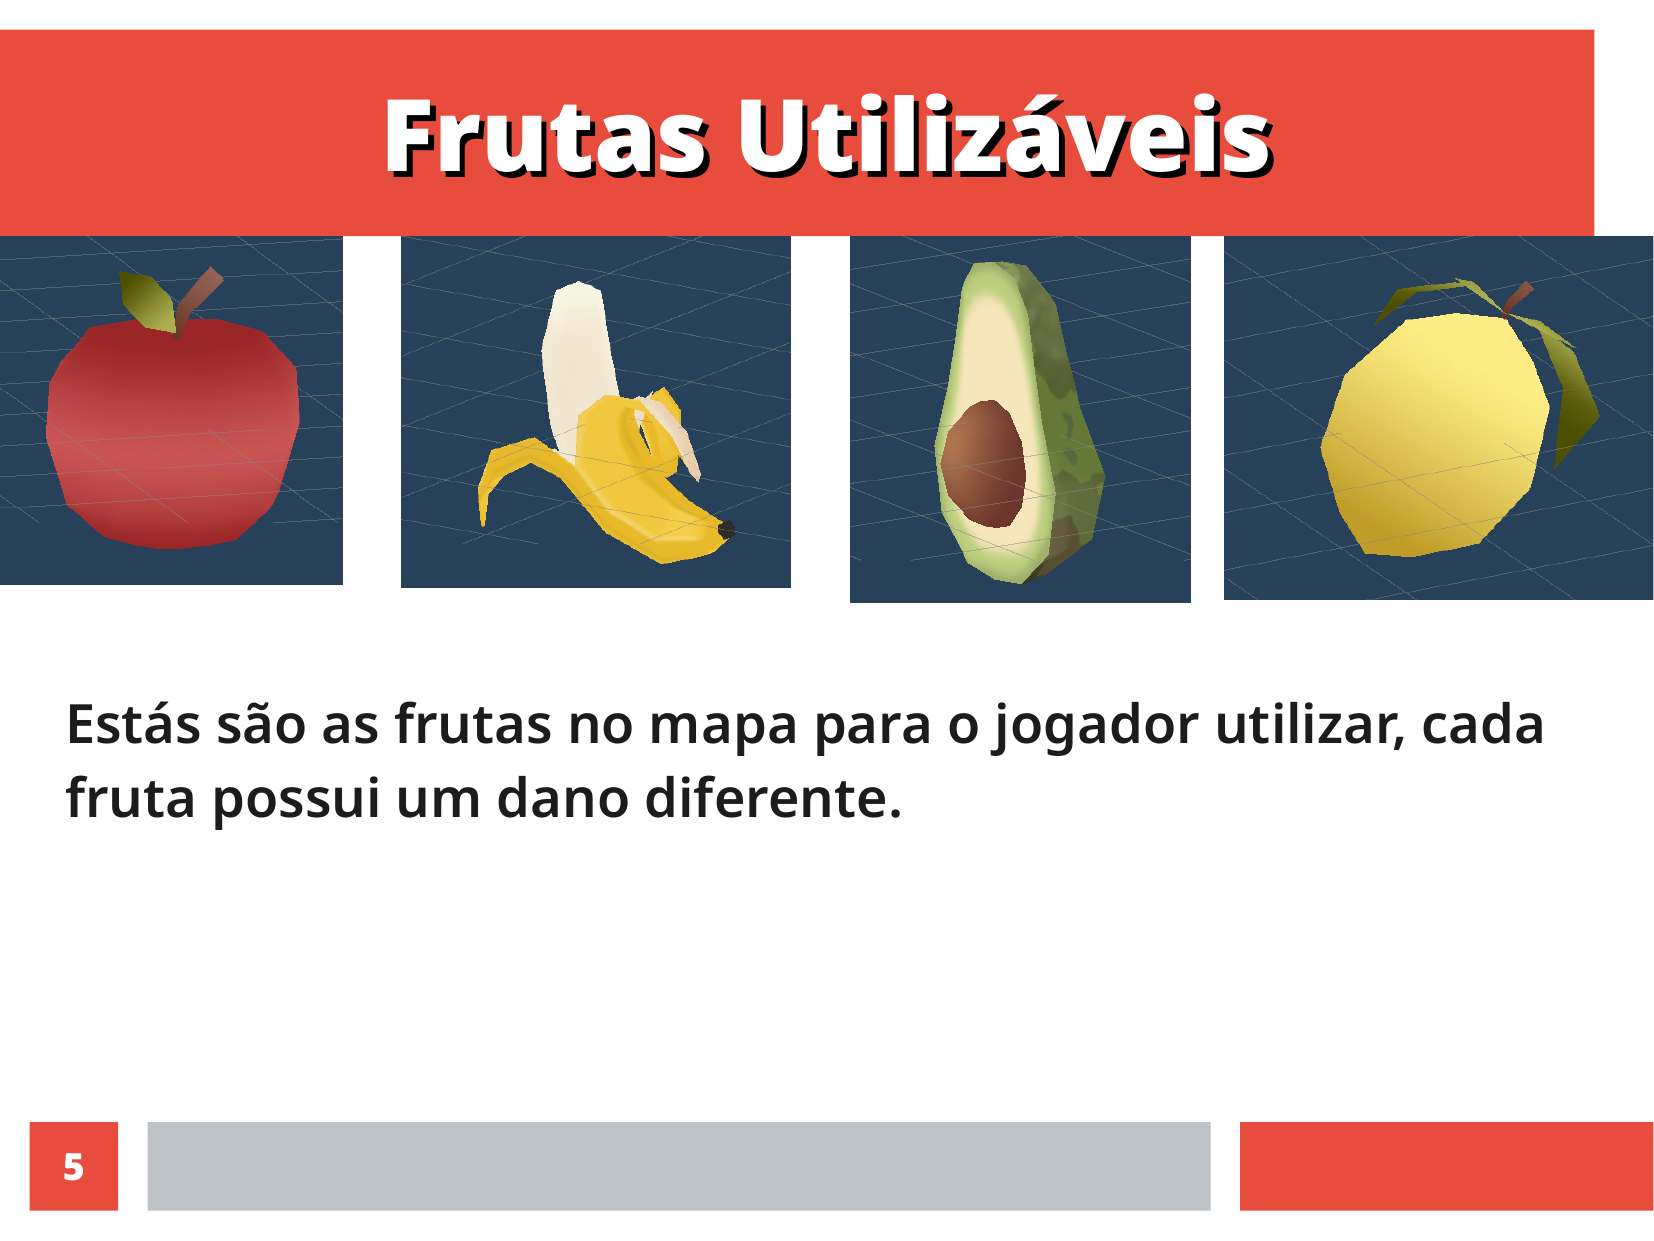

# Frutas Utilizáveis
Estás são as frutas no mapa para o jogador utilizar, cada fruta possui um dano diferente.
5